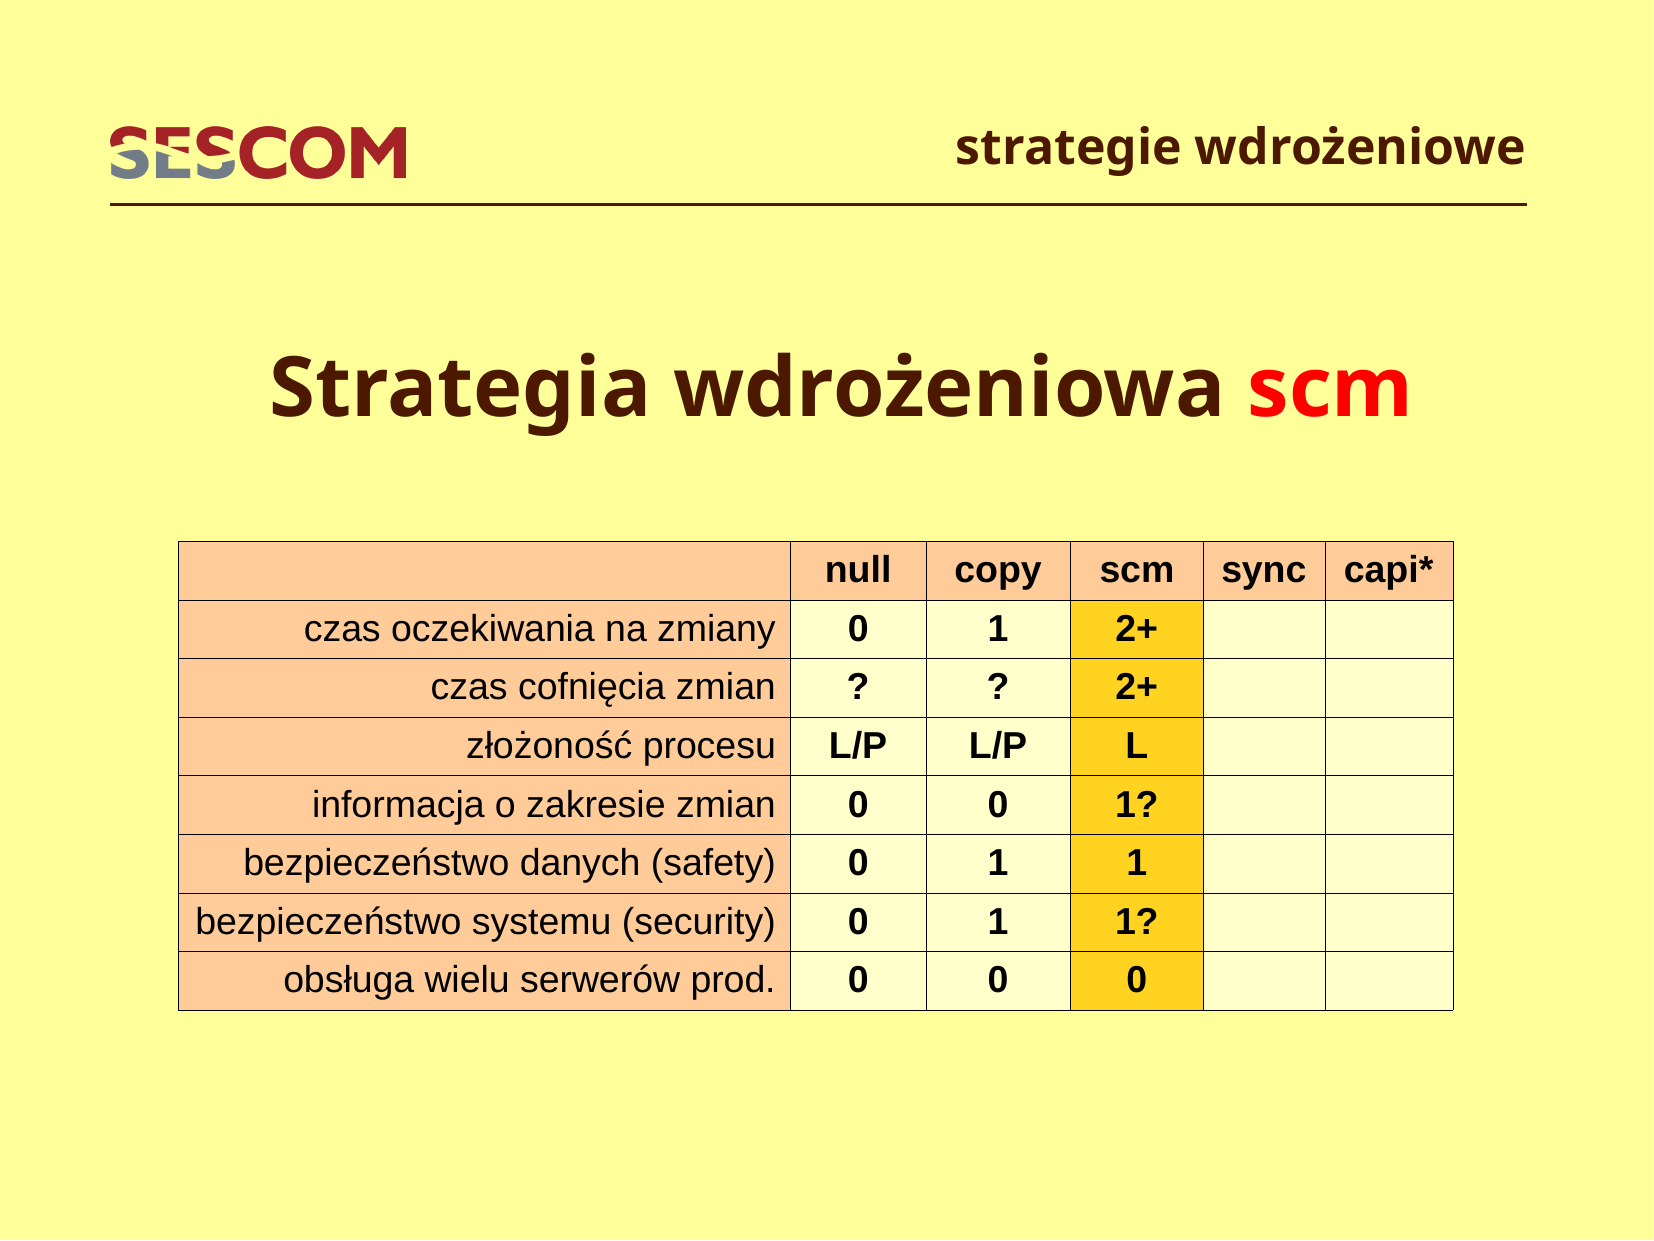

strategie wdrożeniowe
Strategia wdrożeniowa scm
| | null | copy | scm | sync | capi\* |
| --- | --- | --- | --- | --- | --- |
| czas oczekiwania na zmiany | 0 | 1 | 2+ | | |
| czas cofnięcia zmian | ? | ? | 2+ | | |
| złożoność procesu | L/P | L/P | L | | |
| informacja o zakresie zmian | 0 | 0 | 1? | | |
| bezpieczeństwo danych (safety) | 0 | 1 | 1 | | |
| bezpieczeństwo systemu (security) | 0 | 1 | 1? | | |
| obsługa wielu serwerów prod. | 0 | 0 | 0 | | |